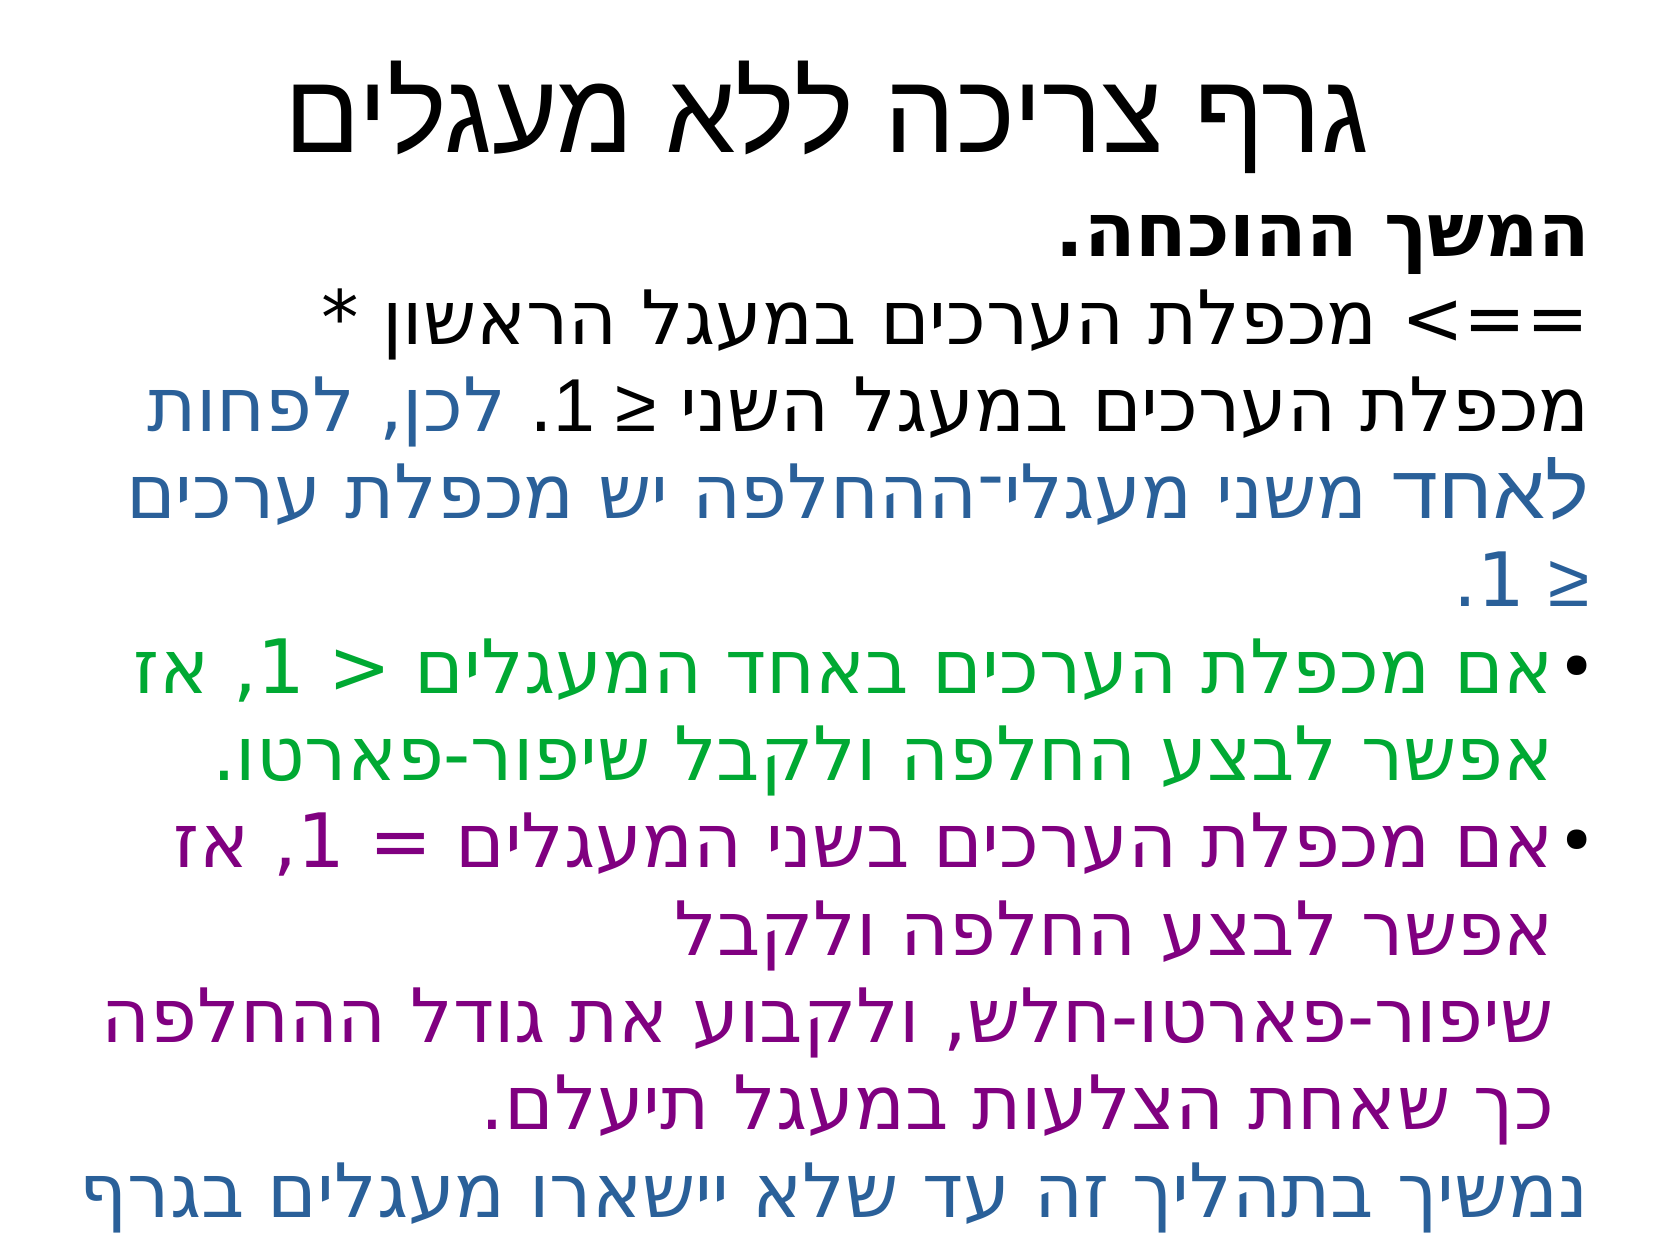

# גרף צריכה ללא מעגלים
המשך ההוכחה.
==> מכפלת הערכים במעגל הראשון * מכפלת הערכים במעגל השני ≤ 1. לכן, לפחות לאחד משני מעגלי־ההחלפה יש מכפלת ערכים ≤ 1.
אם מכפלת הערכים באחד המעגלים < 1, אז אפשר לבצע החלפה ולקבל שיפור-פארטו.
אם מכפלת הערכים בשני המעגלים = 1, אז אפשר לבצע החלפה ולקבל שיפור-פארטו-חלש, ולקבוע את גודל ההחלפה כך שאחת הצלעות במעגל תיעלם.
נמשיך בתהליך זה עד שלא יישארו מעגלים בגרף הצריכה. ***